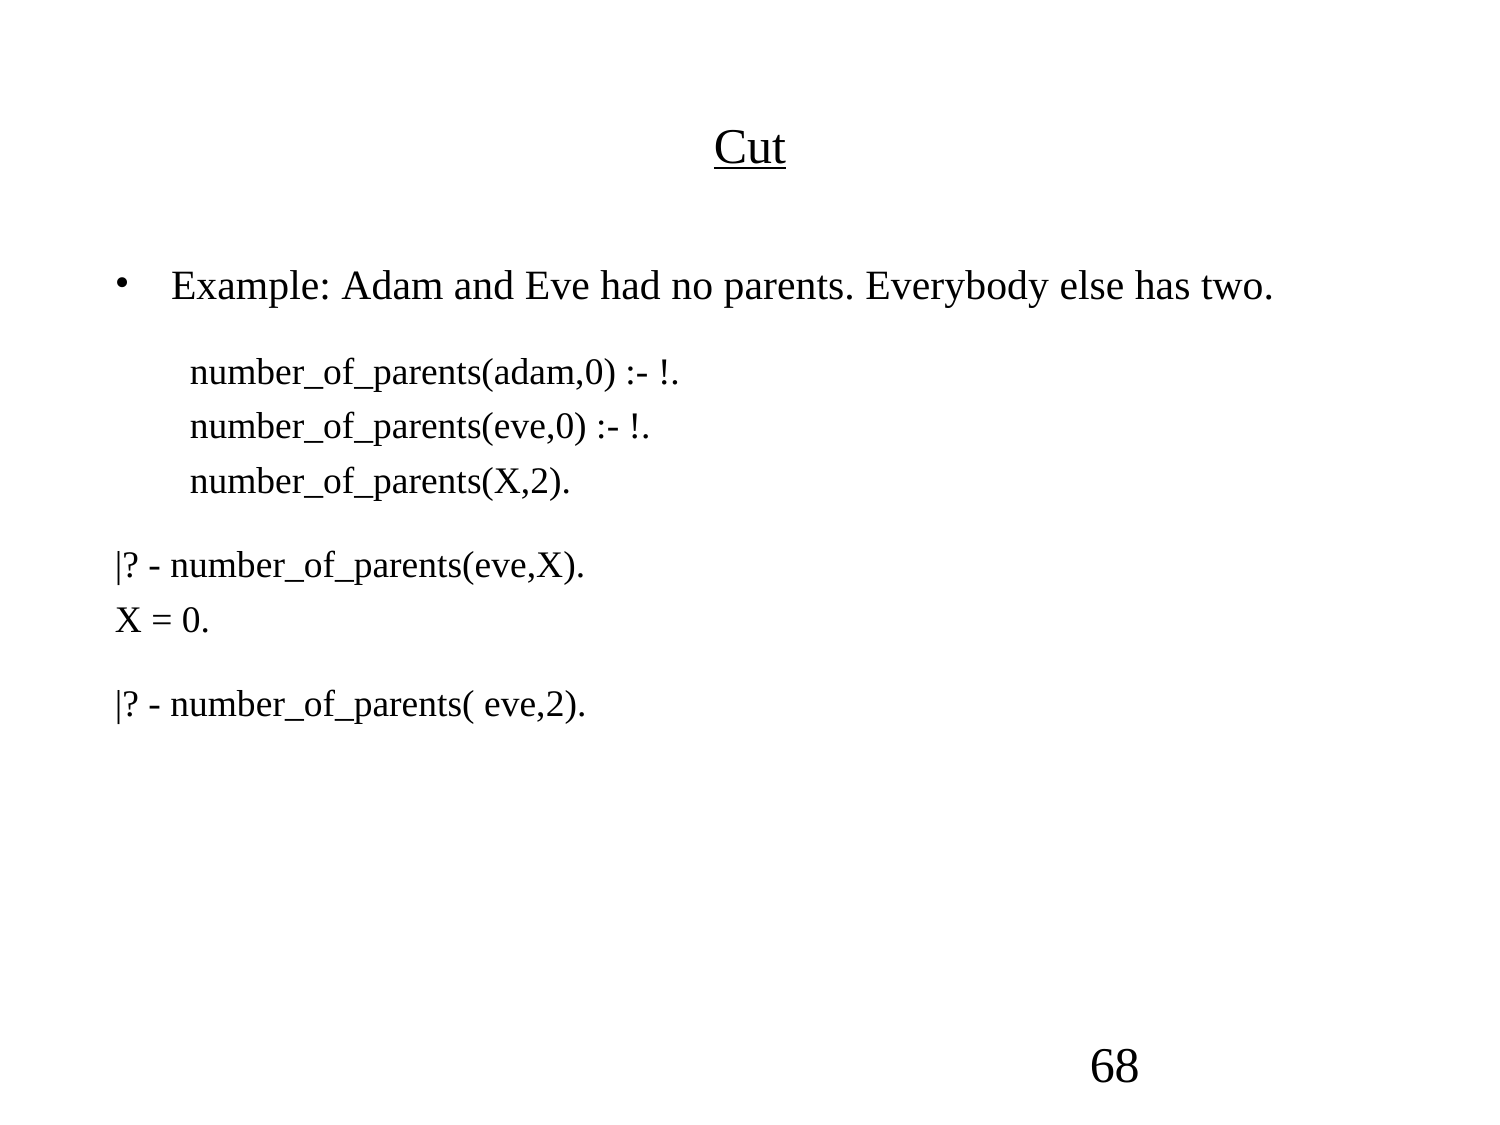

# Cut
Example: Adam and Eve had no parents. Everybody else has two.
number_of_parents(adam,0) :- !.
number_of_parents(eve,0) :- !.
number_of_parents(X,2).
|? - number_of_parents(eve,X).
X = 0.
|? - number_of_parents( eve,2).
68